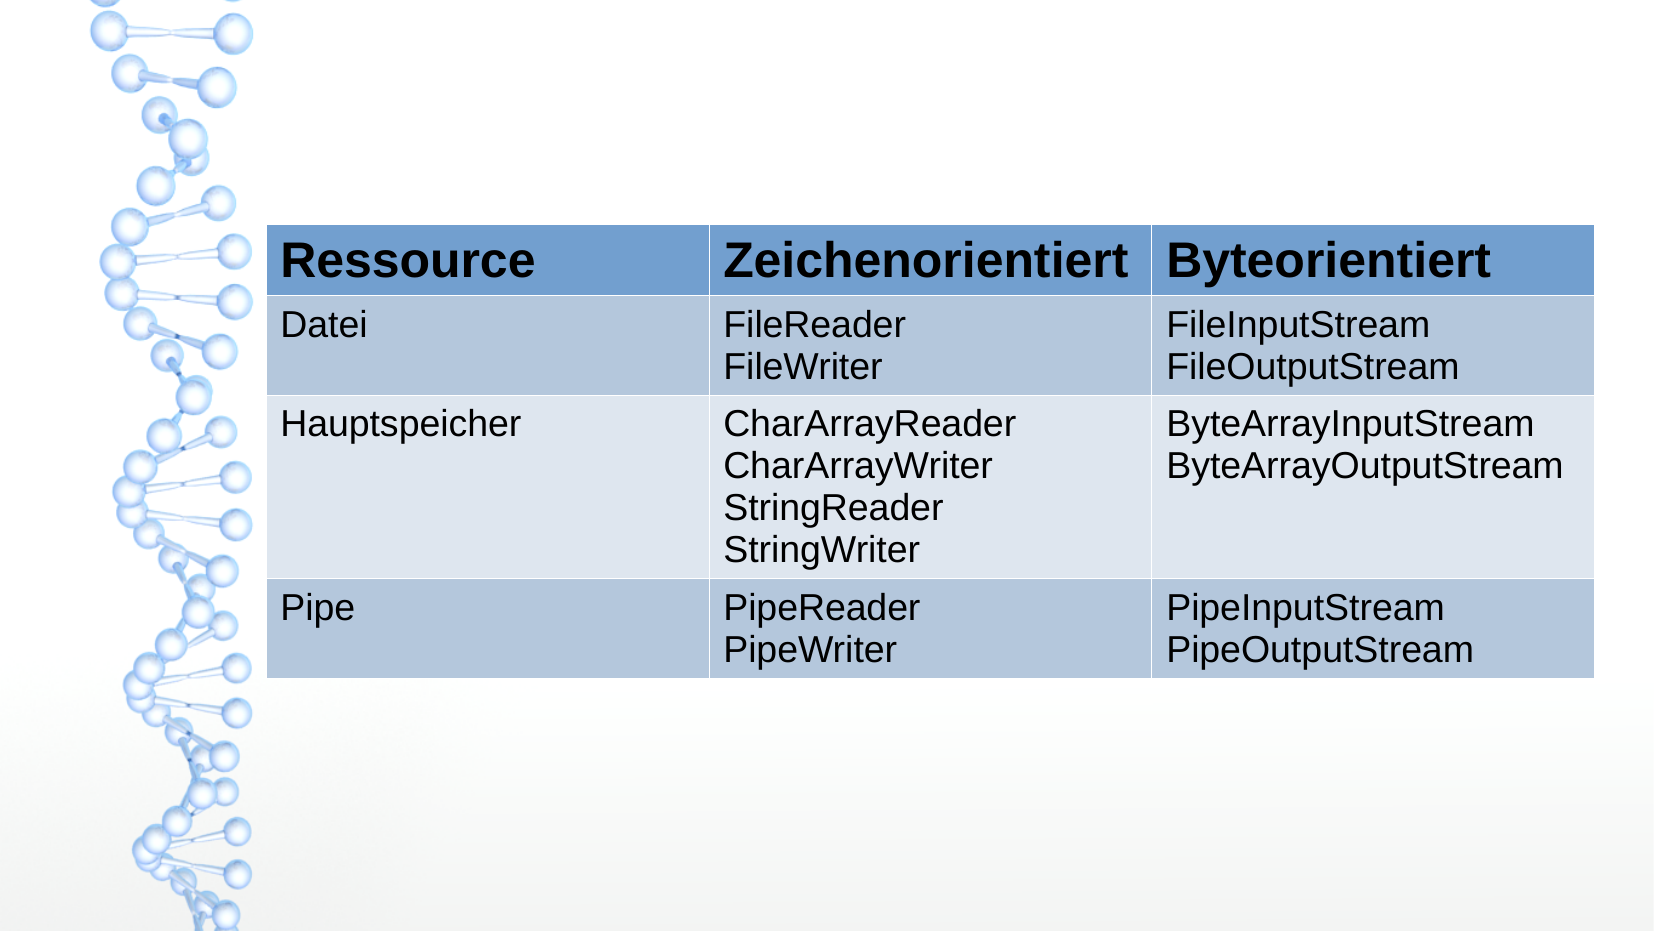

| Ressource | Zeichenorientiert | Byteorientiert |
| --- | --- | --- |
| Datei | FileReader FileWriter | FileInputStream FileOutputStream |
| Hauptspeicher | CharArrayReader CharArrayWriter StringReader StringWriter | ByteArrayInputStream ByteArrayOutputStream |
| Pipe | PipeReader PipeWriter | PipeInputStream PipeOutputStream |